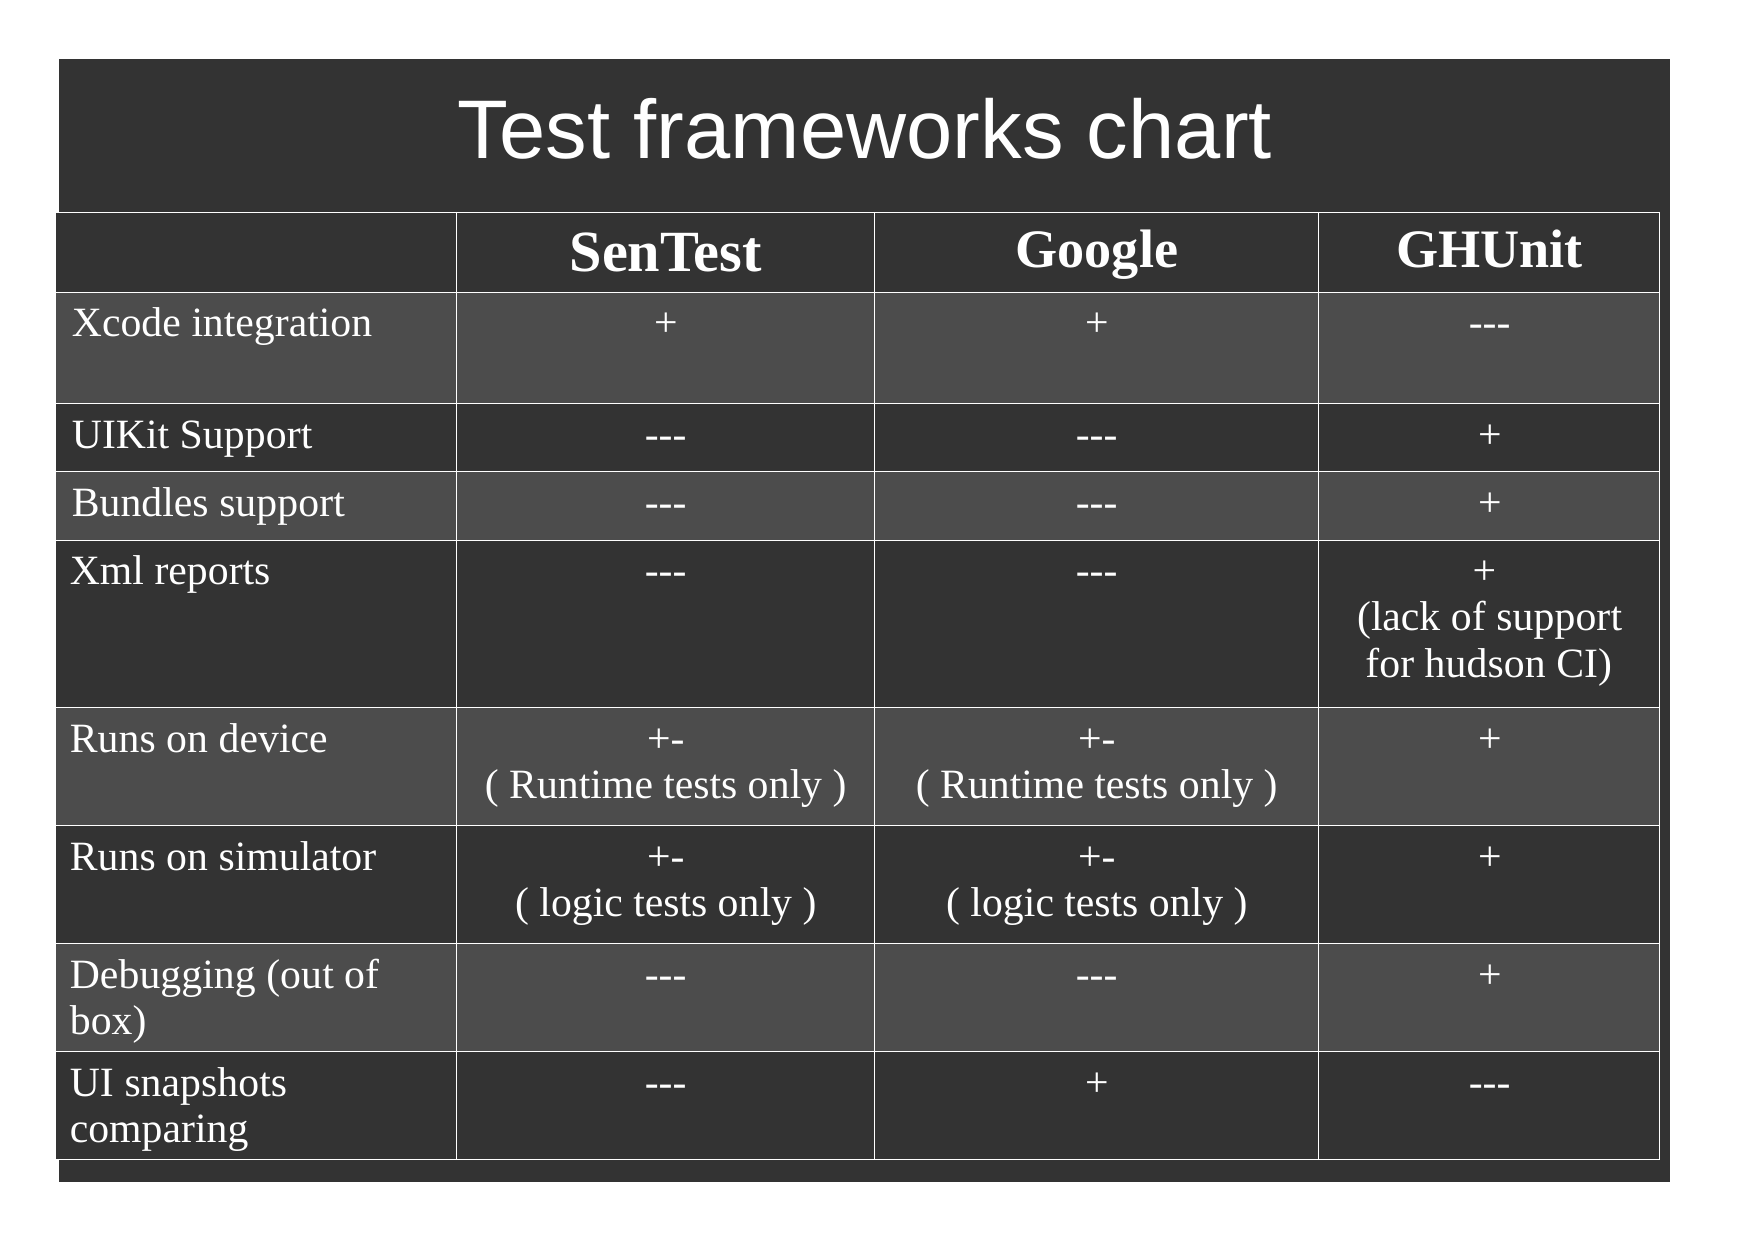

# Test frameworks chart
| | SenTest | Google | GHUnit |
| --- | --- | --- | --- |
| Xcode integration | + | + | --- |
| UIKit Support | --- | --- | + |
| Bundles support | --- | --- | + |
| Xml reports | --- | --- | + (lack of support for hudson CI) |
| Runs on device | +- ( Runtime tests only ) | +- ( Runtime tests only ) | + |
| Runs on simulator | +- ( logic tests only ) | +- ( logic tests only ) | + |
| Debugging (out of box) | --- | --- | + |
| UI snapshots comparing | --- | + | --- |